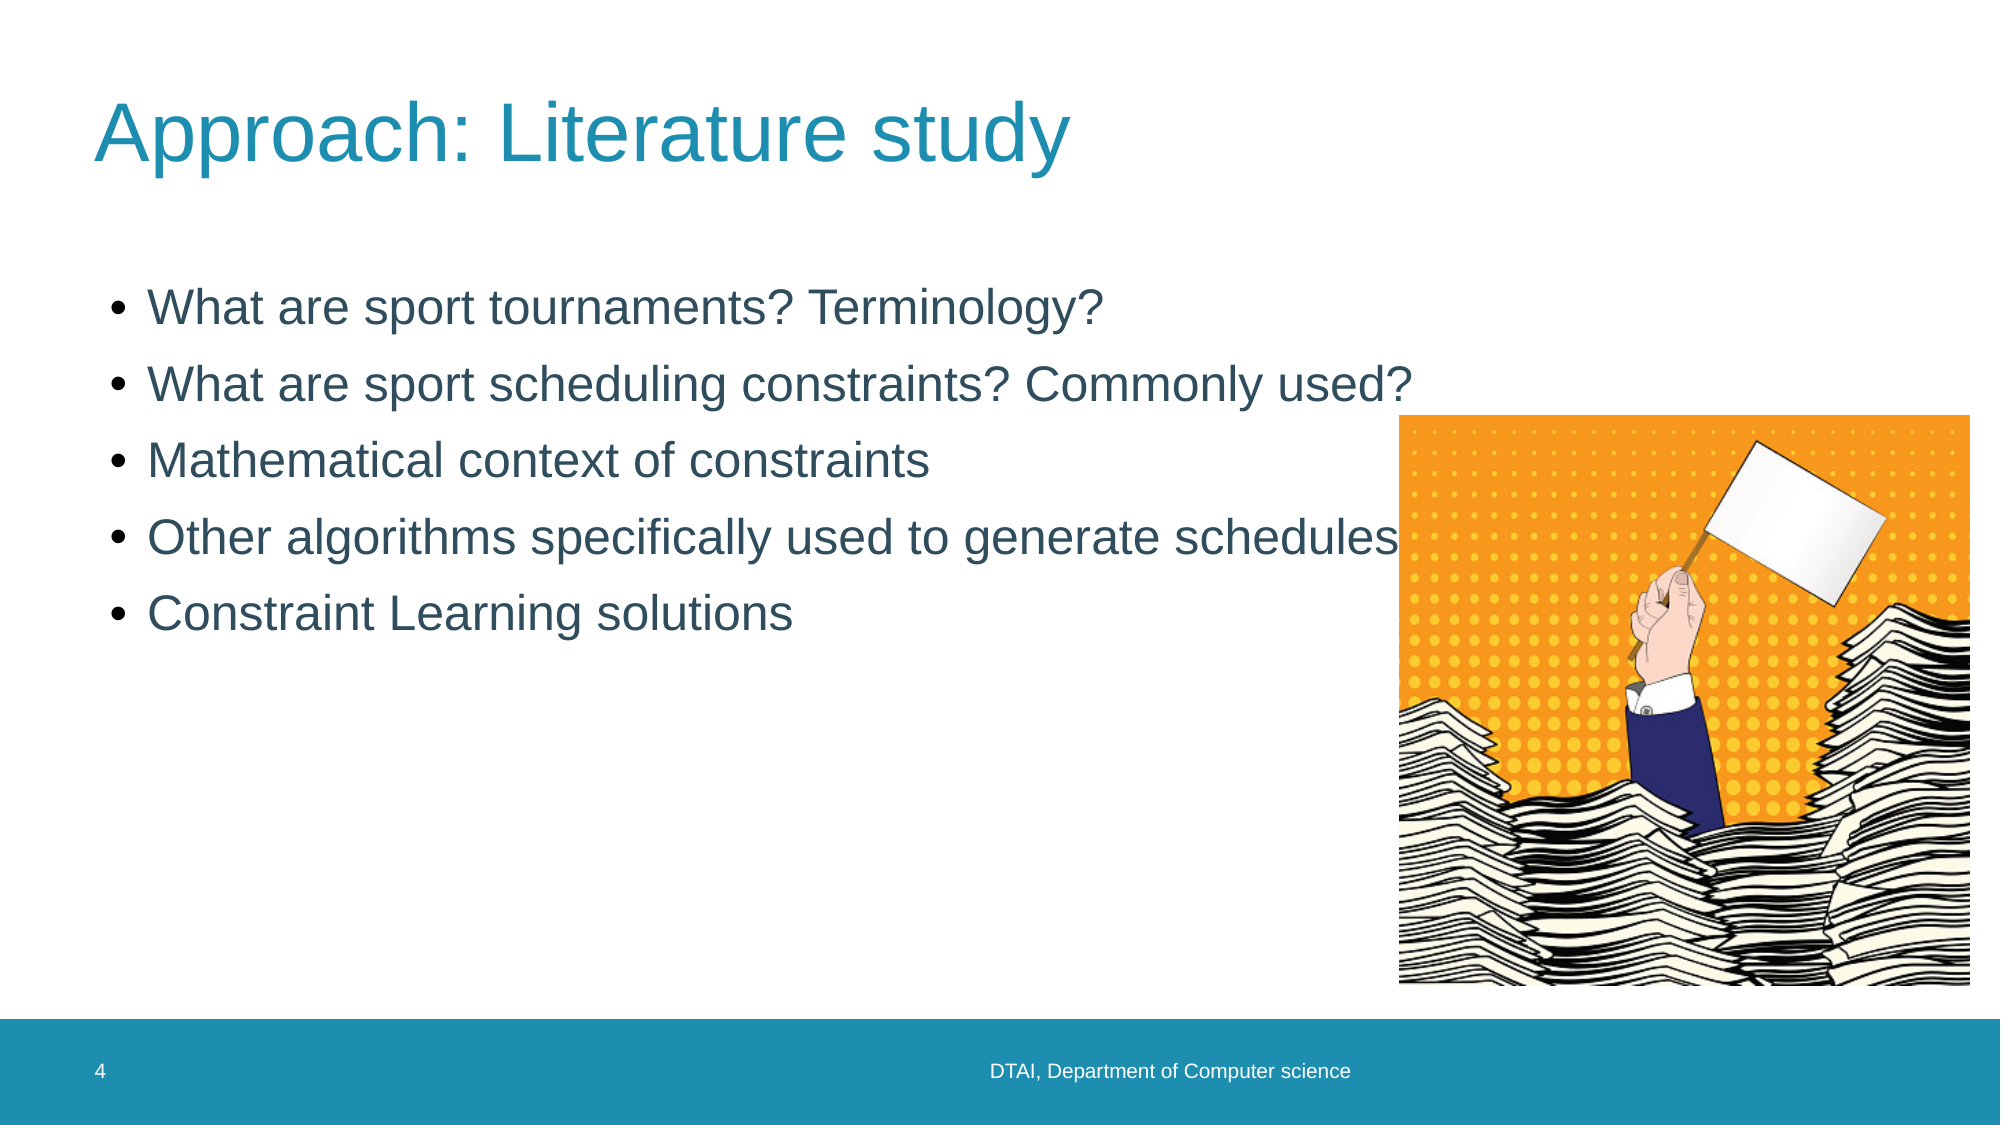

Approach: Literature study
# What are sport tournaments? Terminology?
What are sport scheduling constraints? Commonly used?
Mathematical context of constraints
Other algorithms specifically used to generate schedules
Constraint Learning solutions
DTAI, Department of Computer science